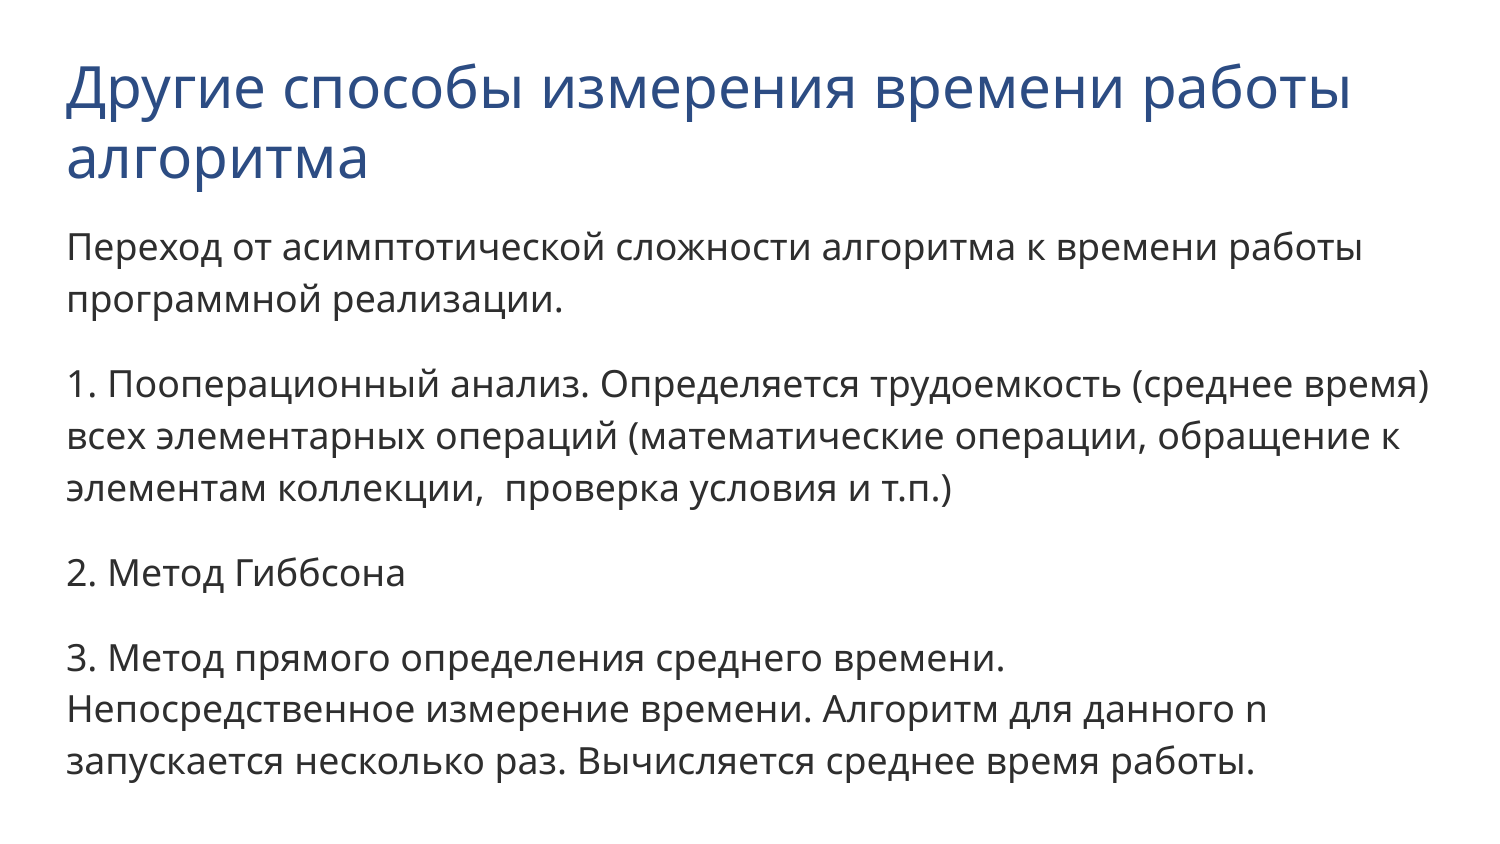

# Другие способы измерения времени работы алгоритма
Переход от асимптотической сложности алгоритма к времени работы программной реализации.
1. Пооперационный анализ. Определяется трудоемкость (среднее время) всех элементарных операций (математические операции, обращение к элементам коллекции, проверка условия и т.п.)
2. Метод Гиббсона
3. Метод прямого определения среднего времени.
Непосредственное измерение времени. Алгоритм для данного n запускается несколько раз. Вычисляется среднее время работы.